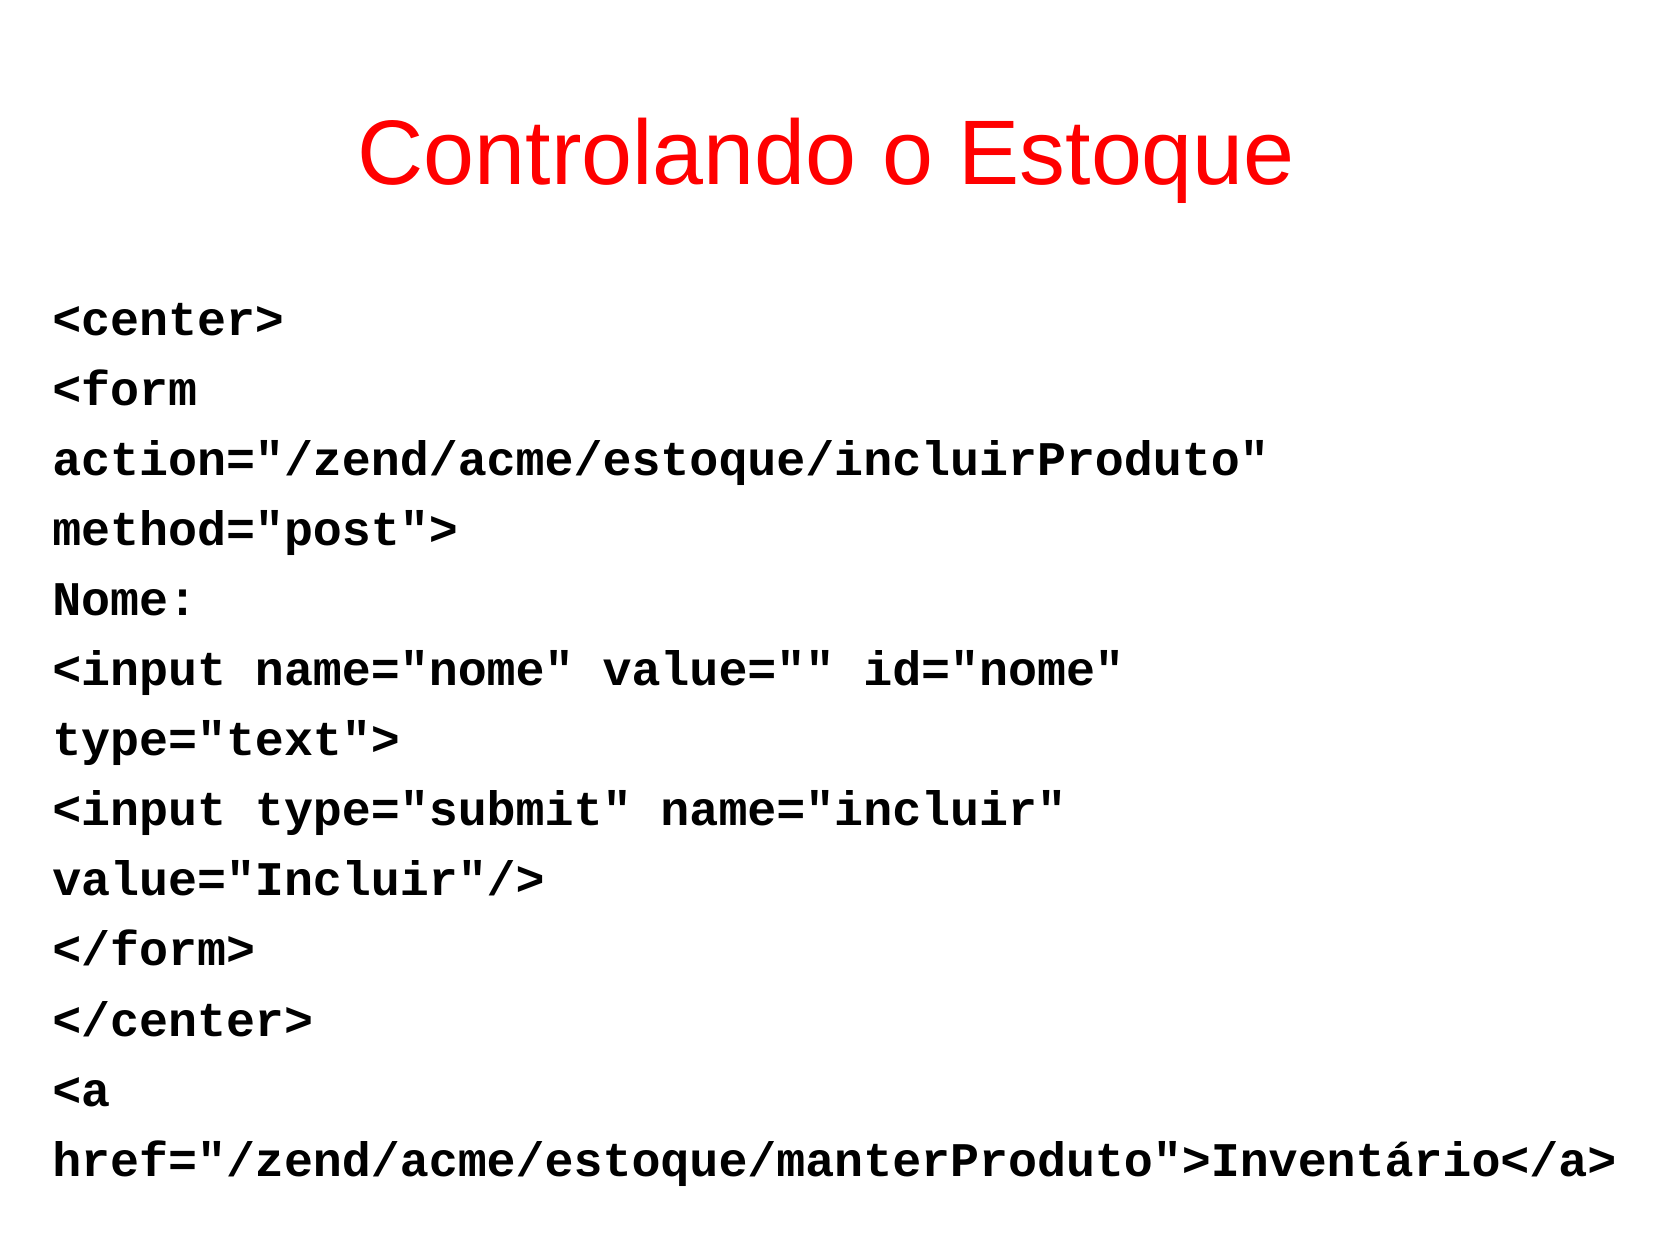

# Controlando o Estoque
<center>
<form
action="/zend/acme/estoque/incluirProduto"
method="post">
Nome:
<input name="nome" value="" id="nome"
type="text">
<input type="submit" name="incluir"
value="Incluir"/>
</form>
</center>
<a
href="/zend/acme/estoque/manterProduto">Inventário</a>